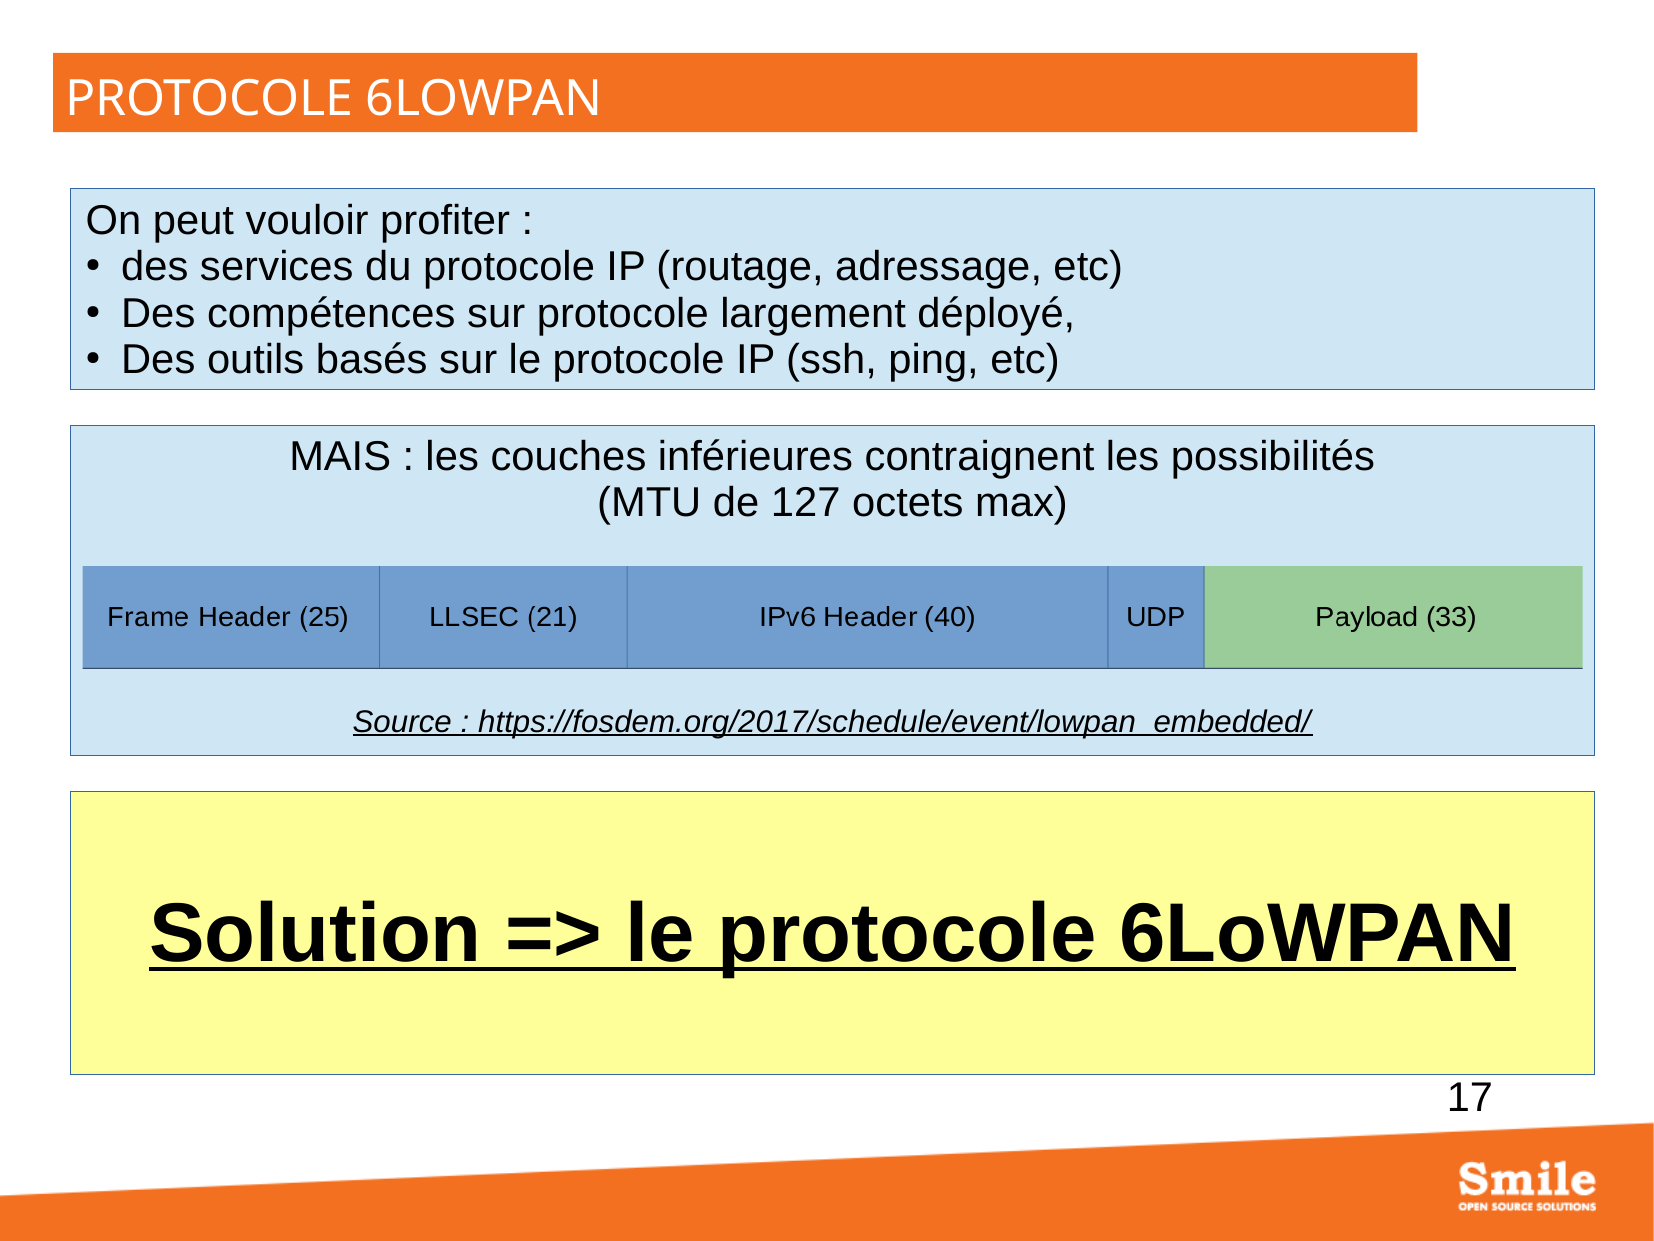

# Protocole 6LoWPAN
On peut vouloir profiter :
des services du protocole IP (routage, adressage, etc)
Des compétences sur protocole largement déployé,
Des outils basés sur le protocole IP (ssh, ping, etc)
MAIS : les couches inférieures contraignent les possibilités
(MTU de 127 octets max)
Source : https://fosdem.org/2017/schedule/event/lowpan_embedded/
Solution => le protocole 6LoWPAN